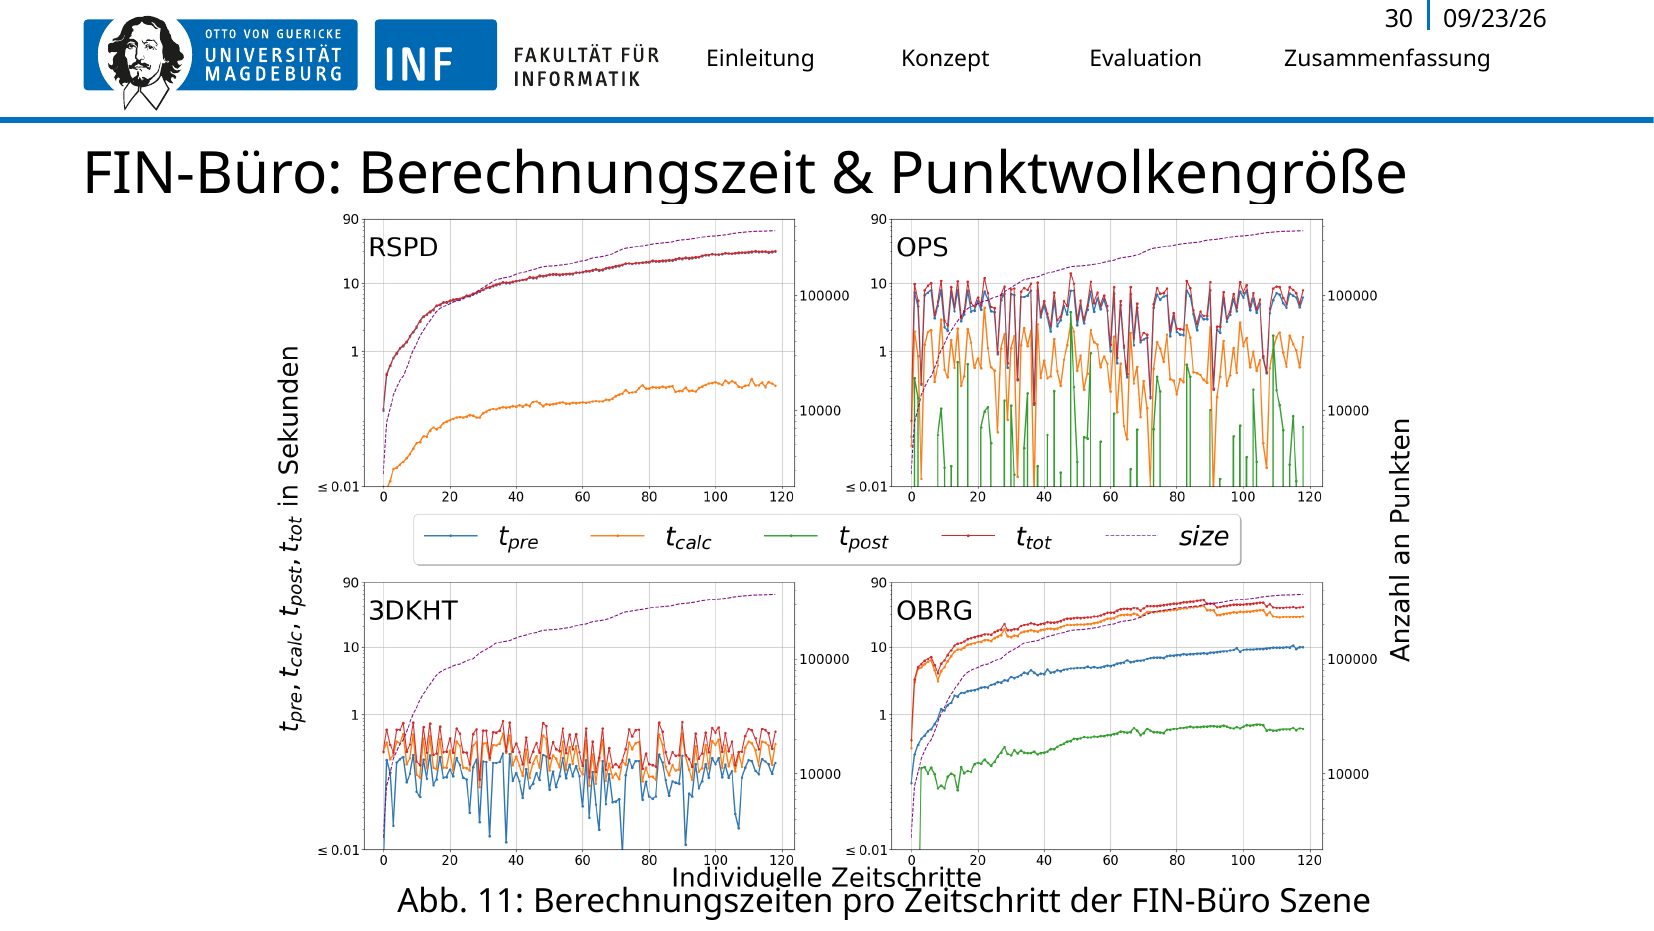

# FIN-Büro: Berechnungszeit & Punktwolkengröße
Abb. 11: Berechnungszeiten pro Zeitschritt der FIN-Büro Szene